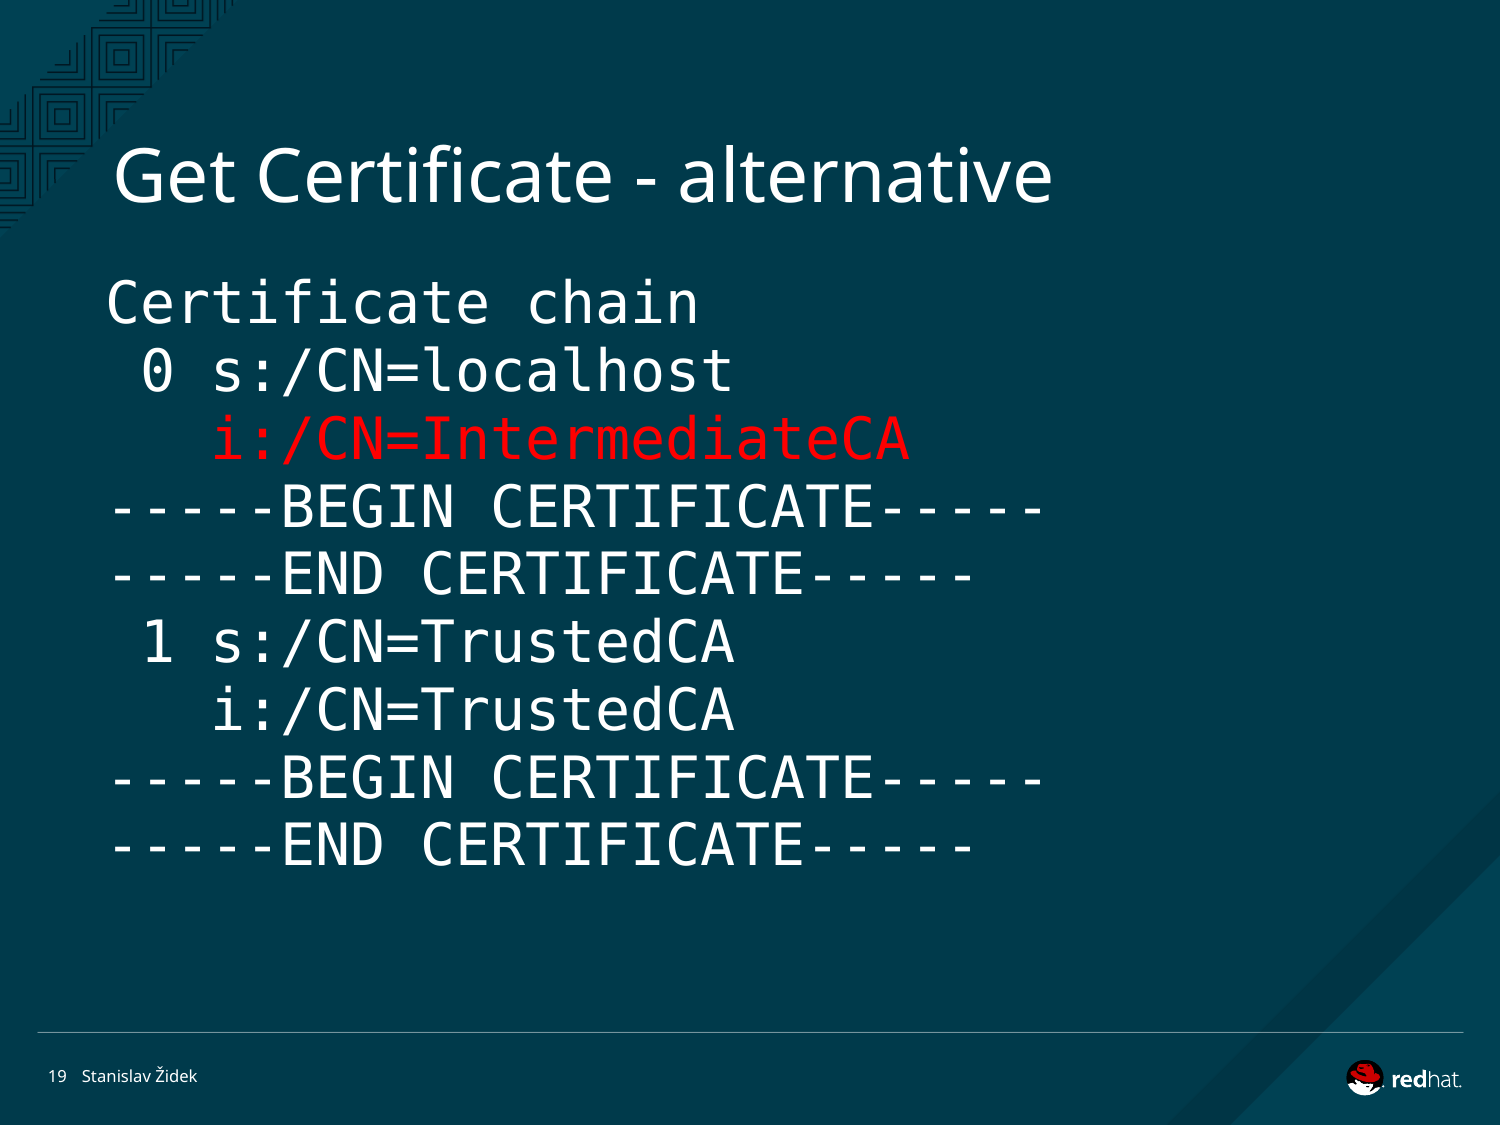

# Get Certificate - alternative
Certificate chain
 0 s:/CN=localhost
 i:/CN=IntermediateCA
-----BEGIN CERTIFICATE-----
-----END CERTIFICATE-----
 1 s:/CN=TrustedCA
 i:/CN=TrustedCA
-----BEGIN CERTIFICATE-----
-----END CERTIFICATE-----
19
Stanislav Židek